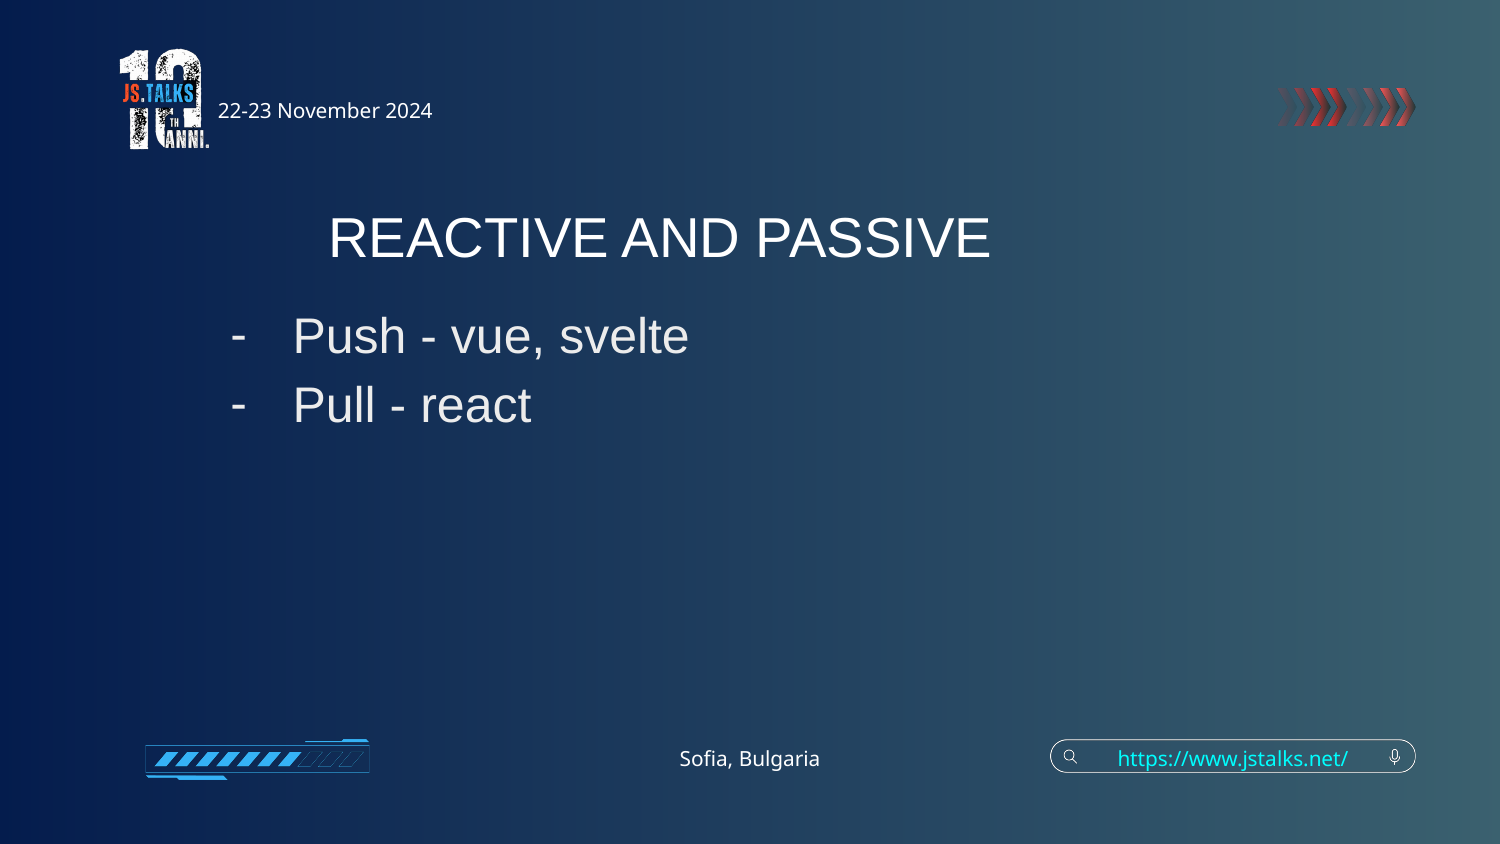

22-23 November 2024
REACTIVE AND PASSIVE
Push - vue, svelte
Pull - react
Sofia, Bulgaria
https://www.jstalks.net/